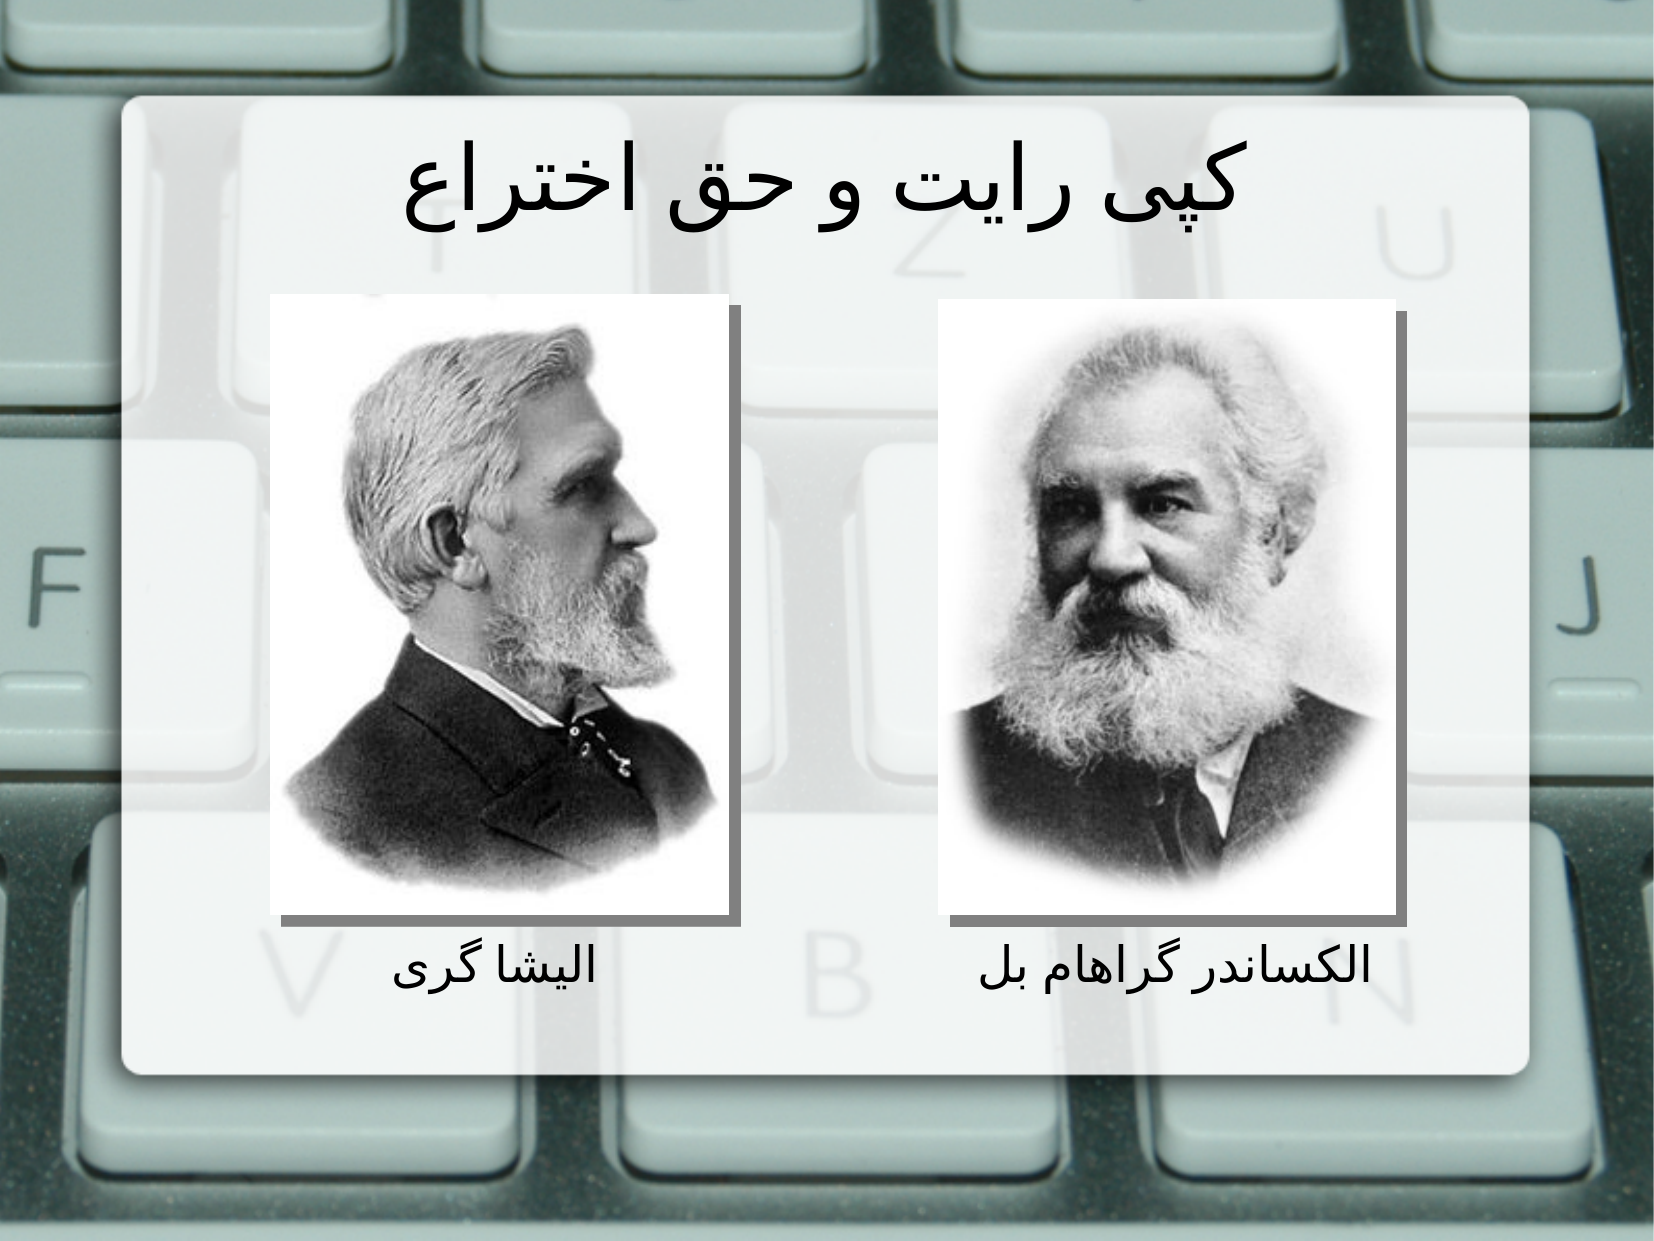

# کپی رایت و حق اختراع
الیشا گری
الکساندر گراهام بل